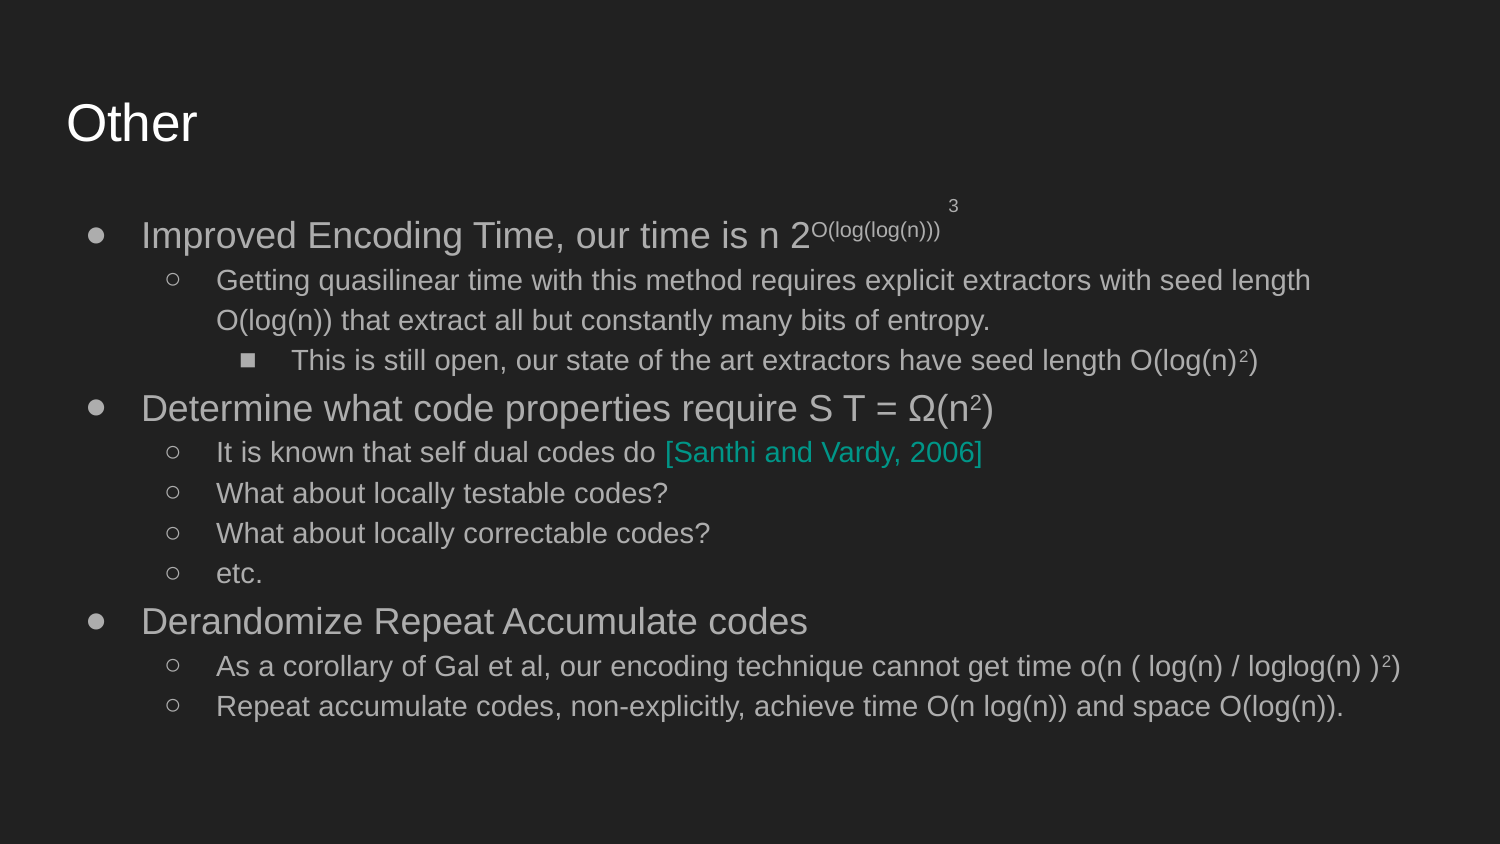

# Other
3
Improved Encoding Time, our time is n 2O(log(log(n)))
Getting quasilinear time with this method requires explicit extractors with seed length O(log(n)) that extract all but constantly many bits of entropy.
This is still open, our state of the art extractors have seed length O(log(n)2)
Determine what code properties require S T = Ω(n2)
It is known that self dual codes do [Santhi and Vardy, 2006]
What about locally testable codes?
What about locally correctable codes?
etc.
Derandomize Repeat Accumulate codes
As a corollary of Gal et al, our encoding technique cannot get time o(n ( log(n) / loglog(n) )2)
Repeat accumulate codes, non-explicitly, achieve time O(n log(n)) and space O(log(n)).